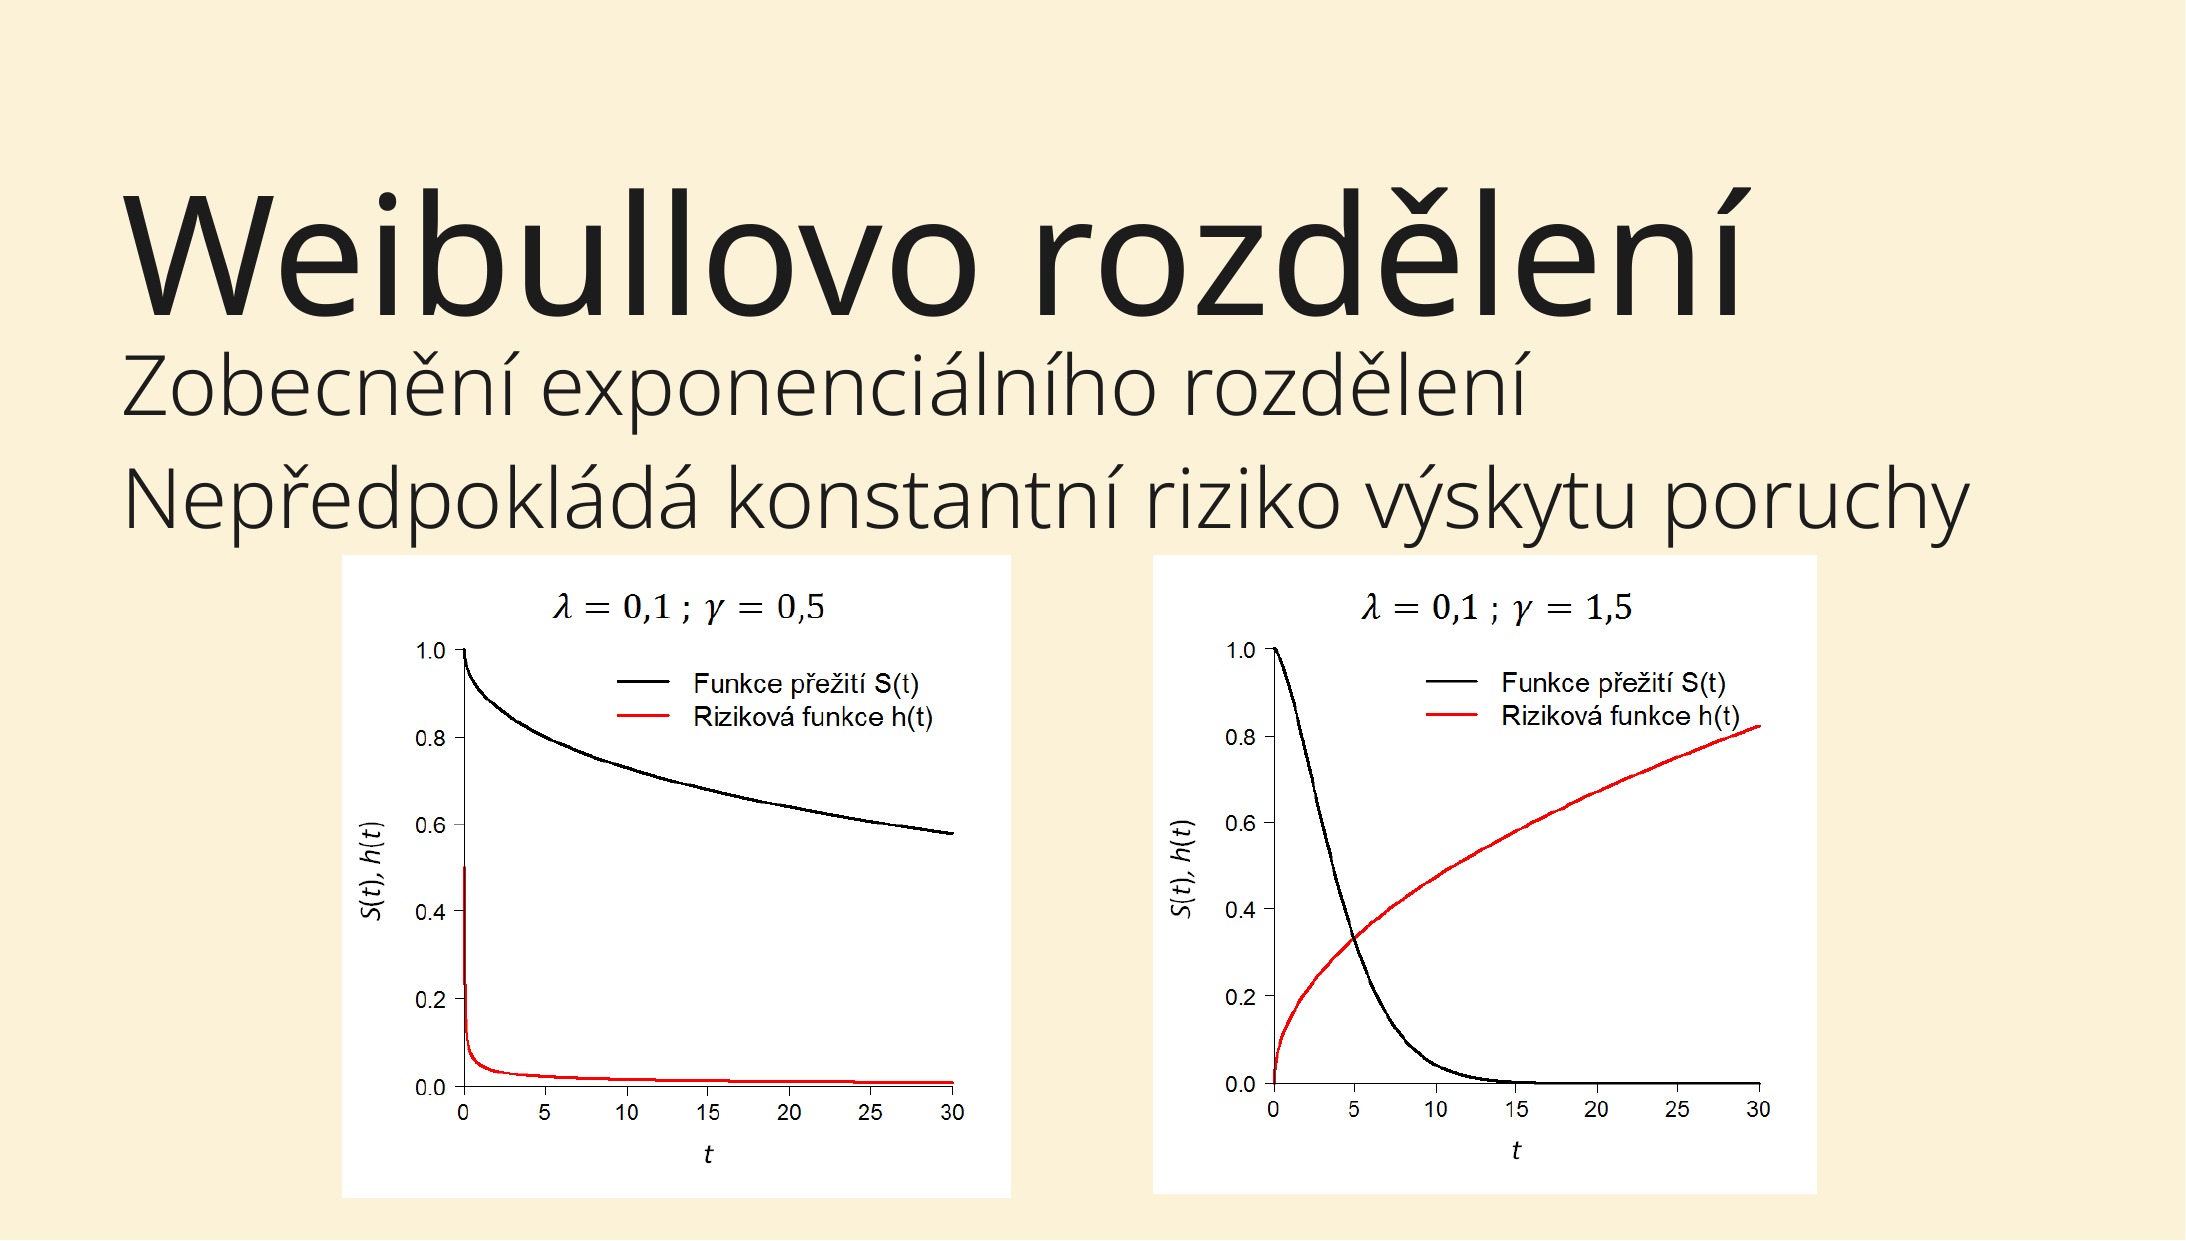

Weibullovo rozdělení
Zobecnění exponenciálního rozdělení Nepředpokládá konstantní riziko výskytu poruchy